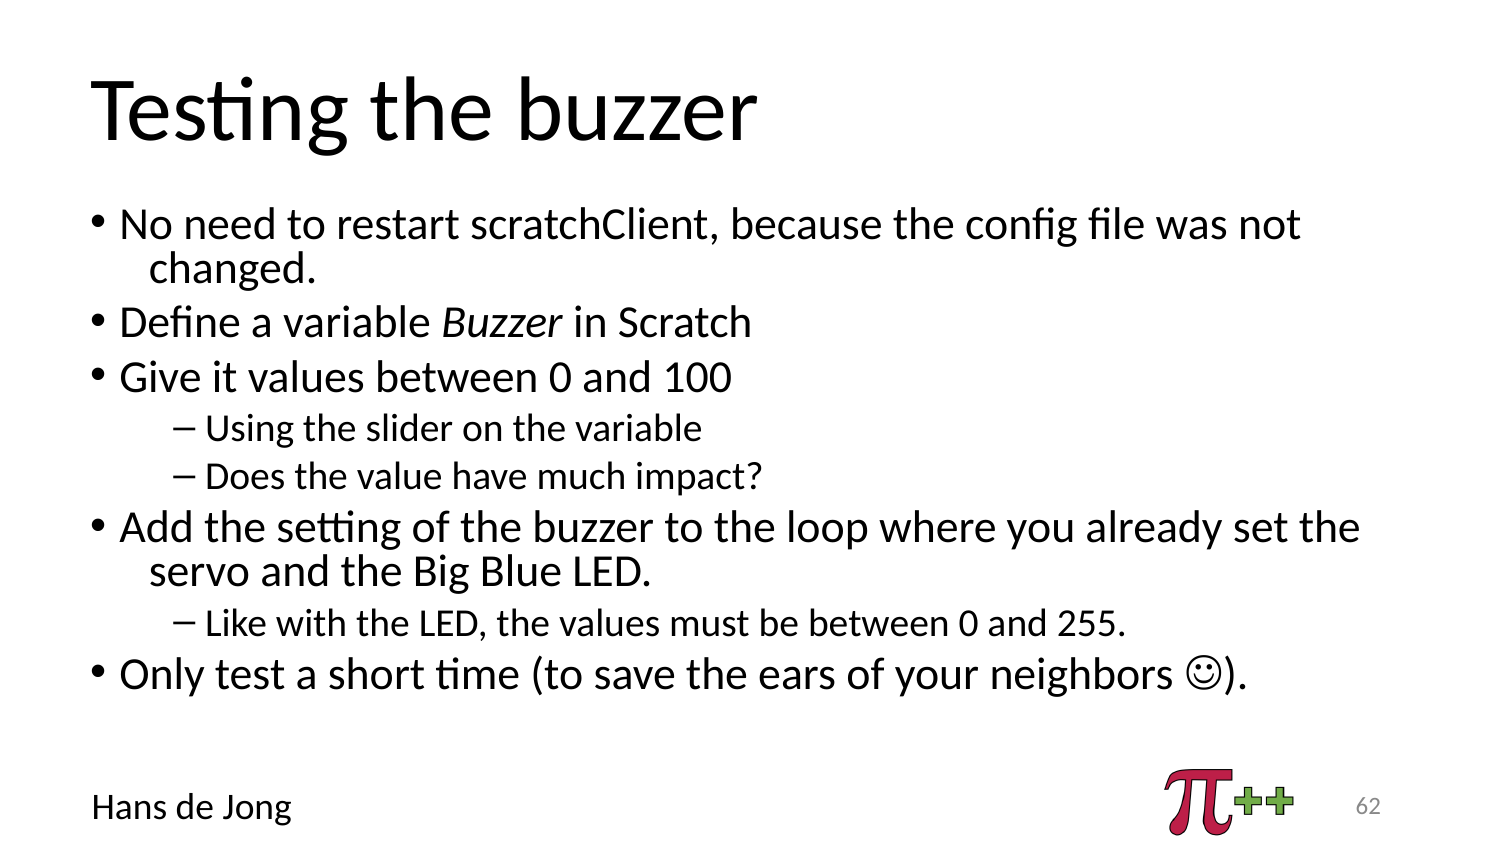

# Testing the buzzer
No need to restart scratchClient, because the config file was not changed.
Define a variable Buzzer in Scratch
Give it values between 0 and 100
Using the slider on the variable
Does the value have much impact?
Add the setting of the buzzer to the loop where you already set the servo and the Big Blue LED.
Like with the LED, the values must be between 0 and 255.
Only test a short time (to save the ears of your neighbors ).
62